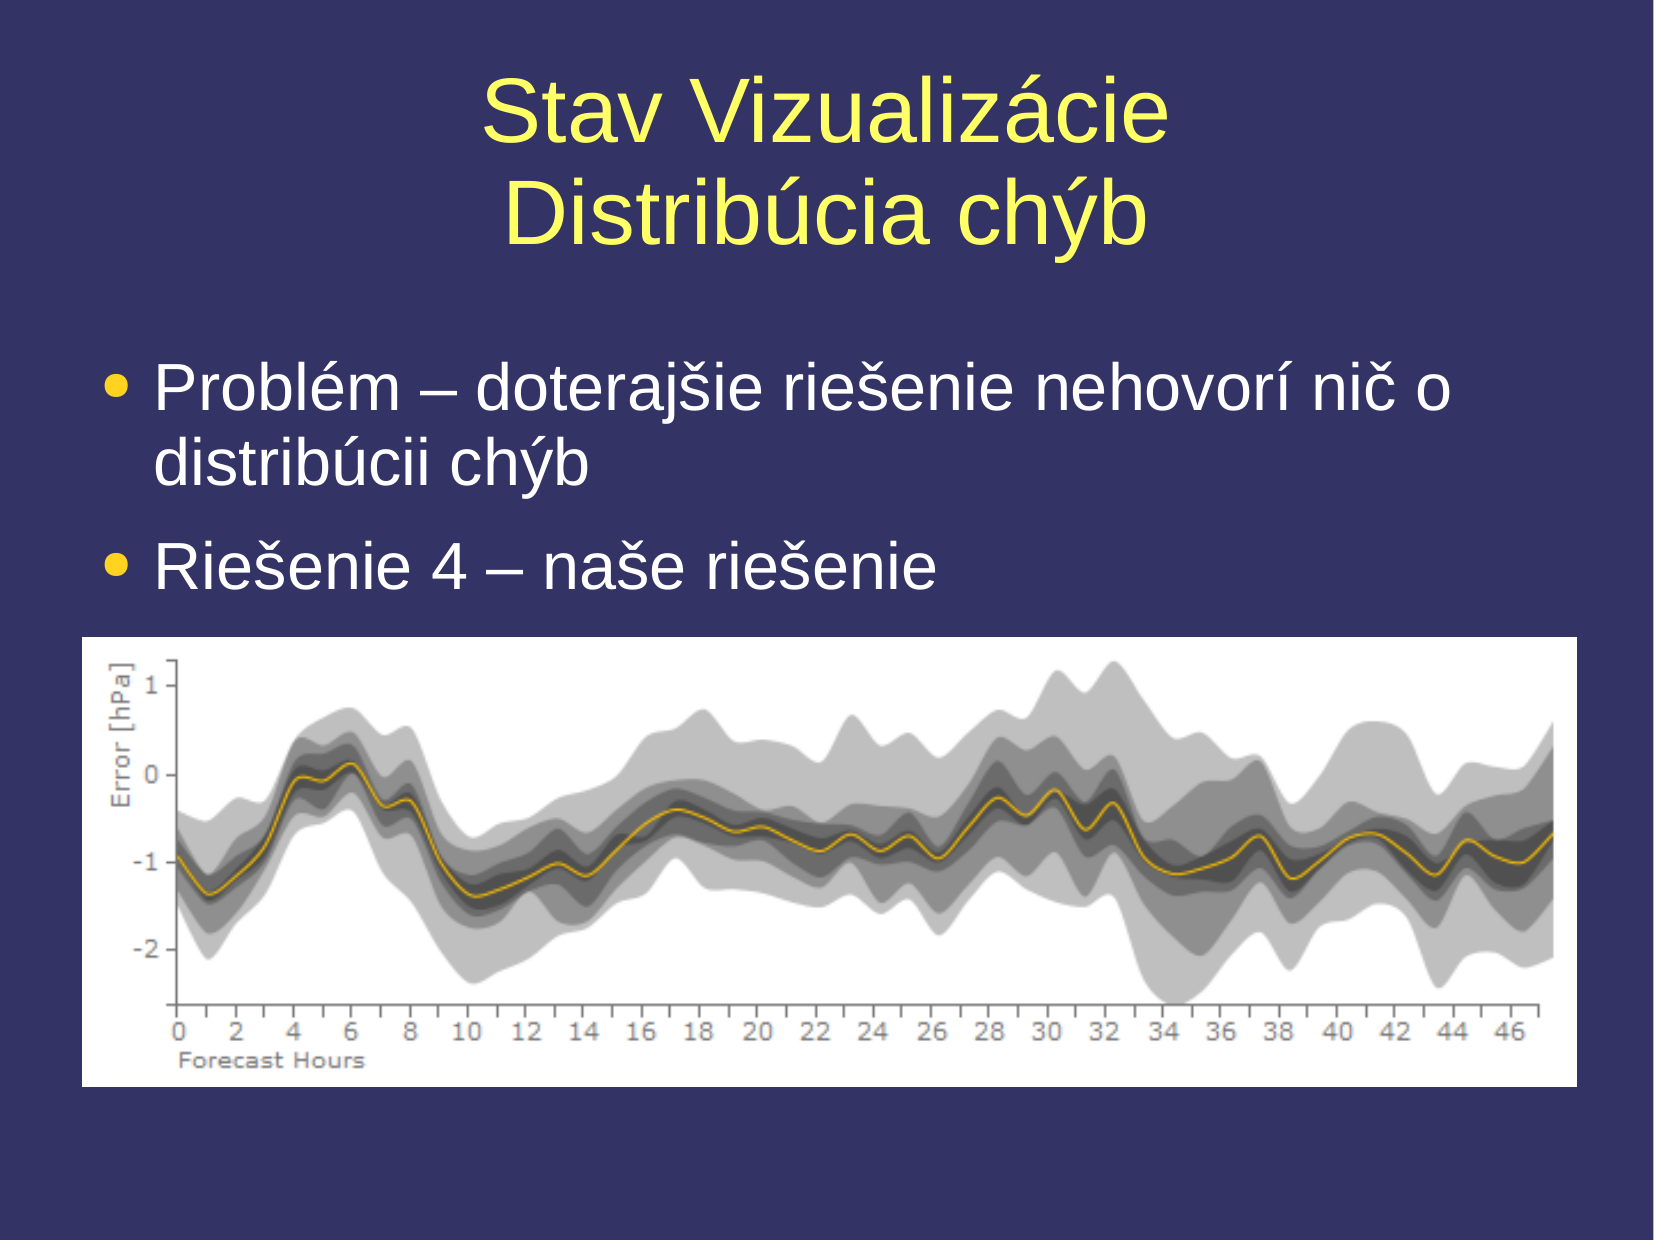

# Stav Vizualizácie Distribúcia chýb
Problém – doterajšie riešenie nehovorí nič o distribúcii chýb
Riešenie 4 – naše riešenie